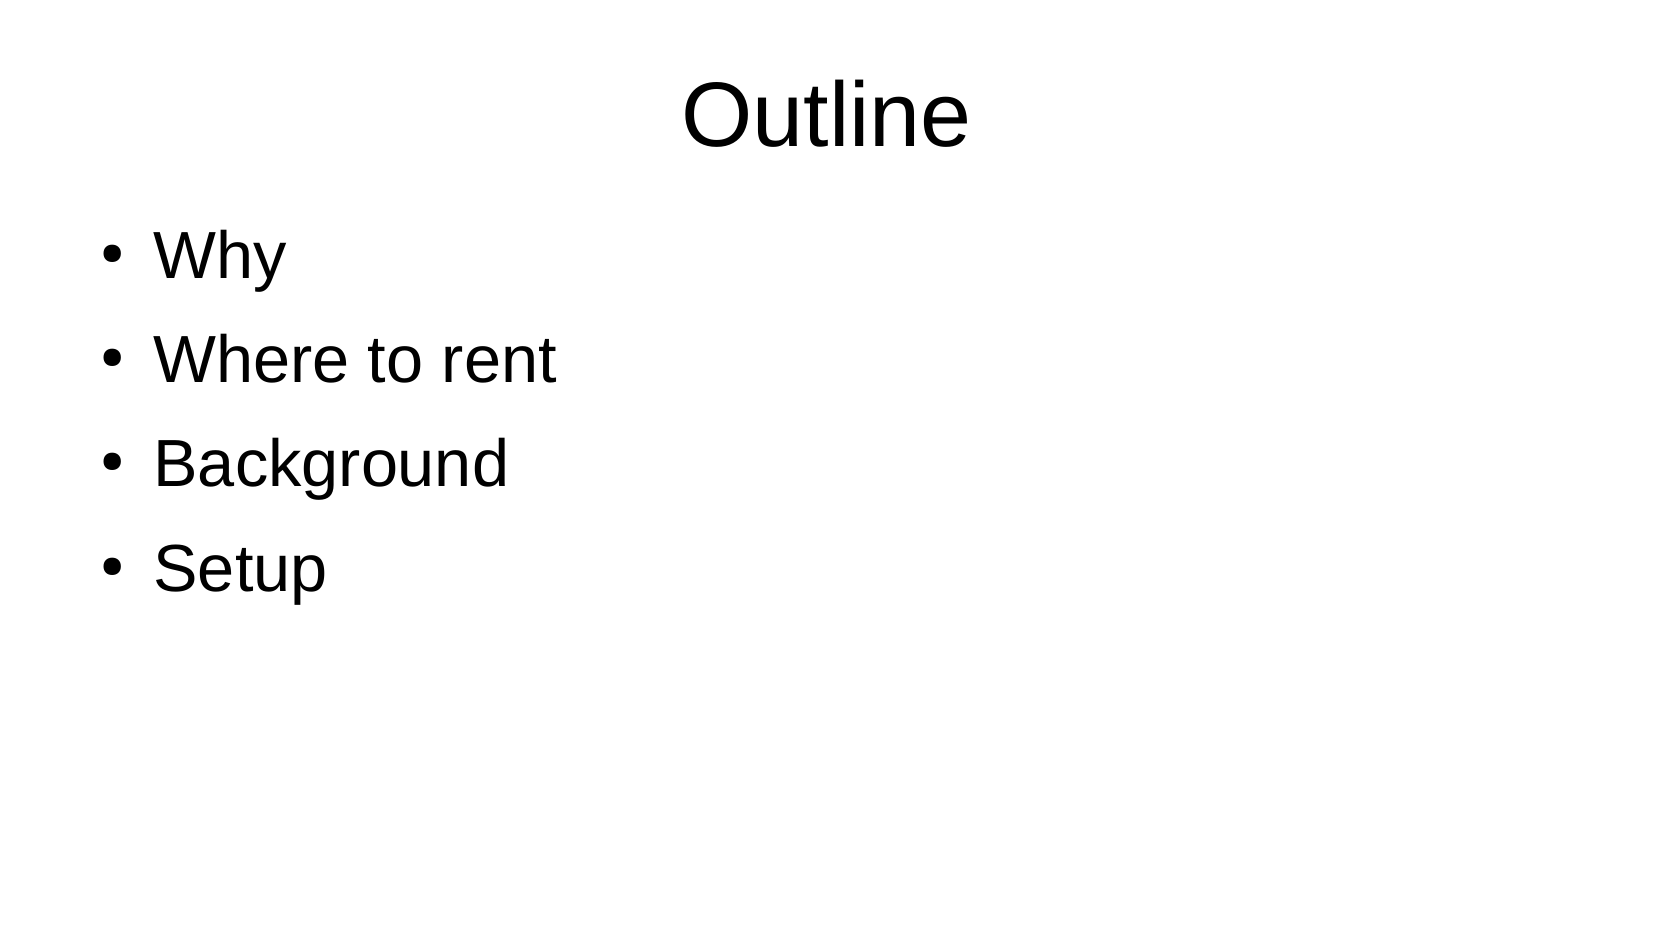

# Outline
Why
Where to rent
Background
Setup